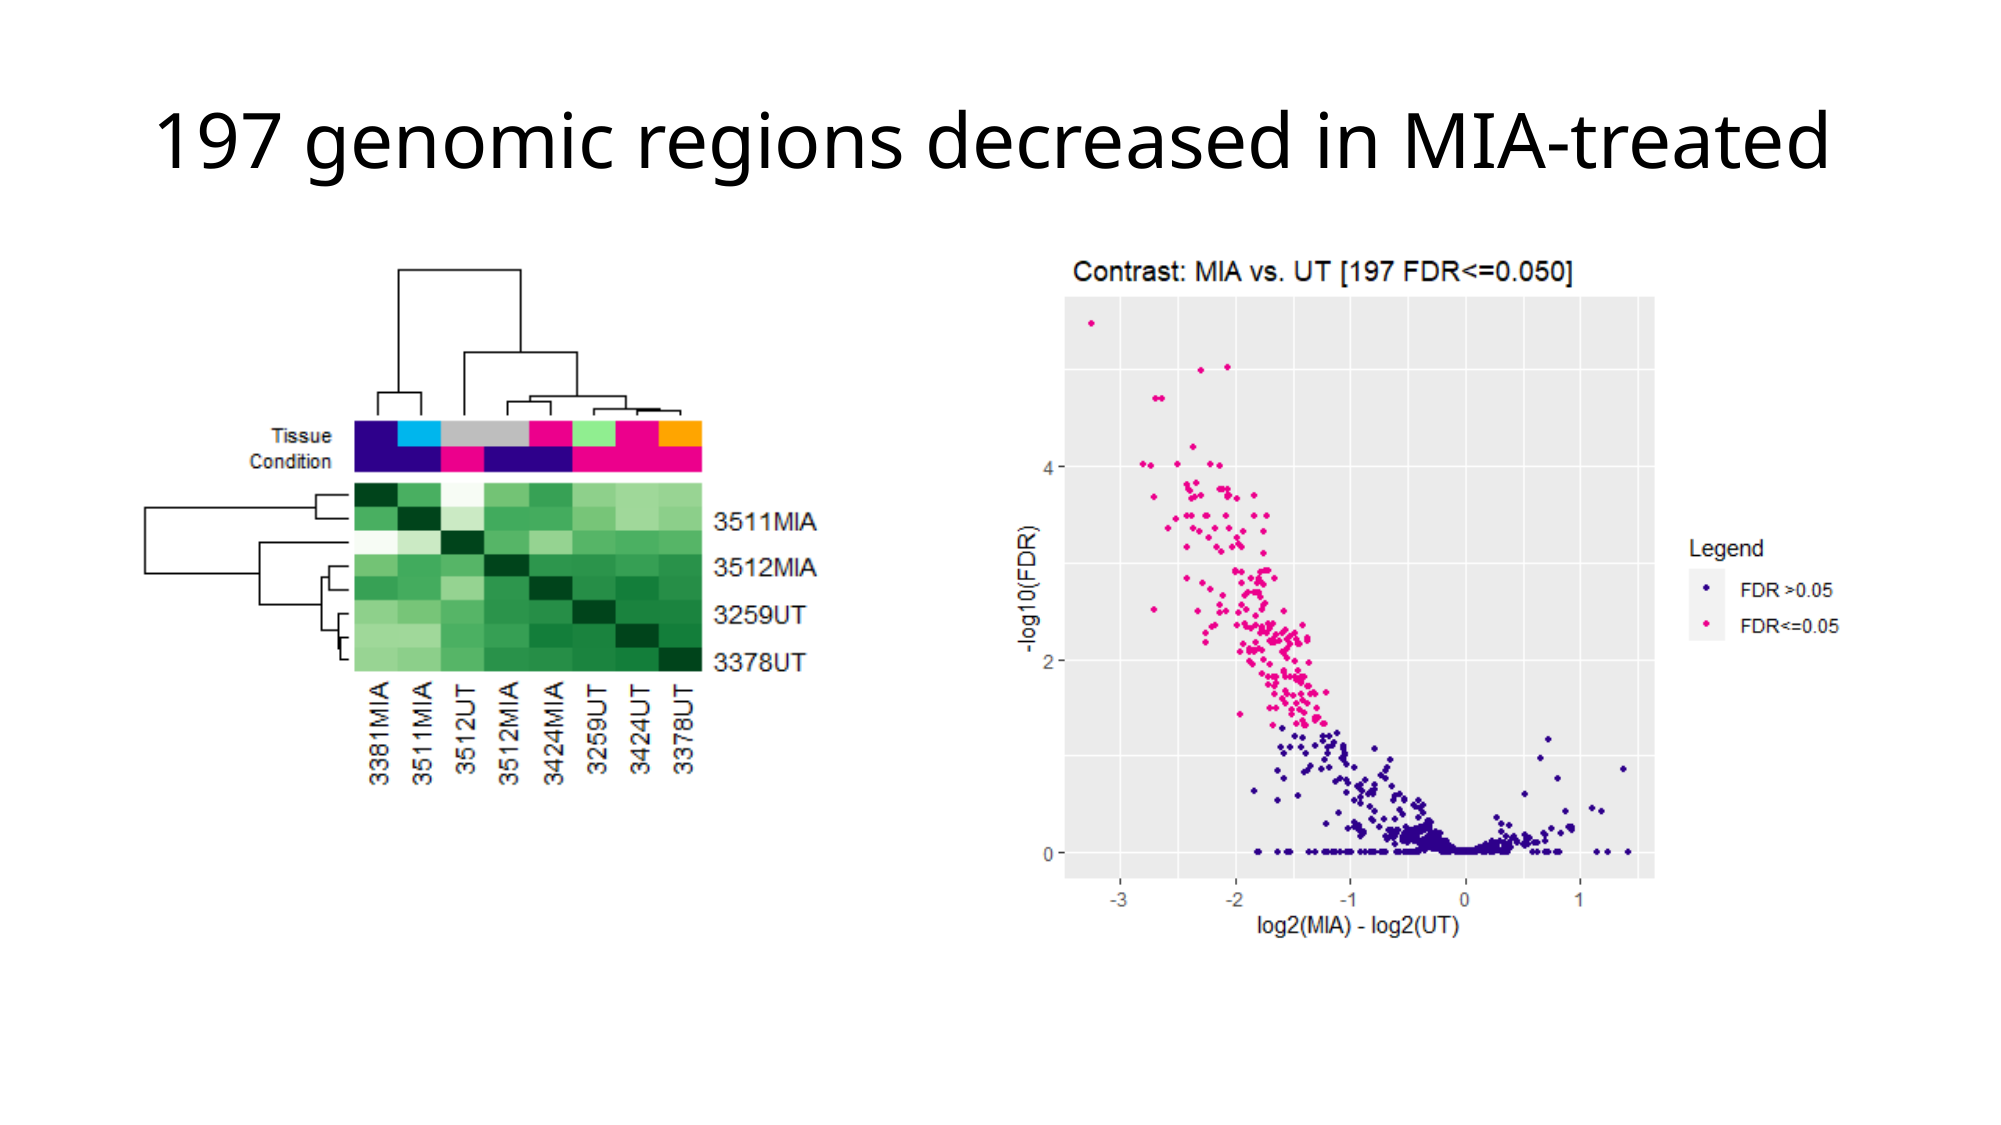

# 197 genomic regions decreased in MIA-treated
Chr